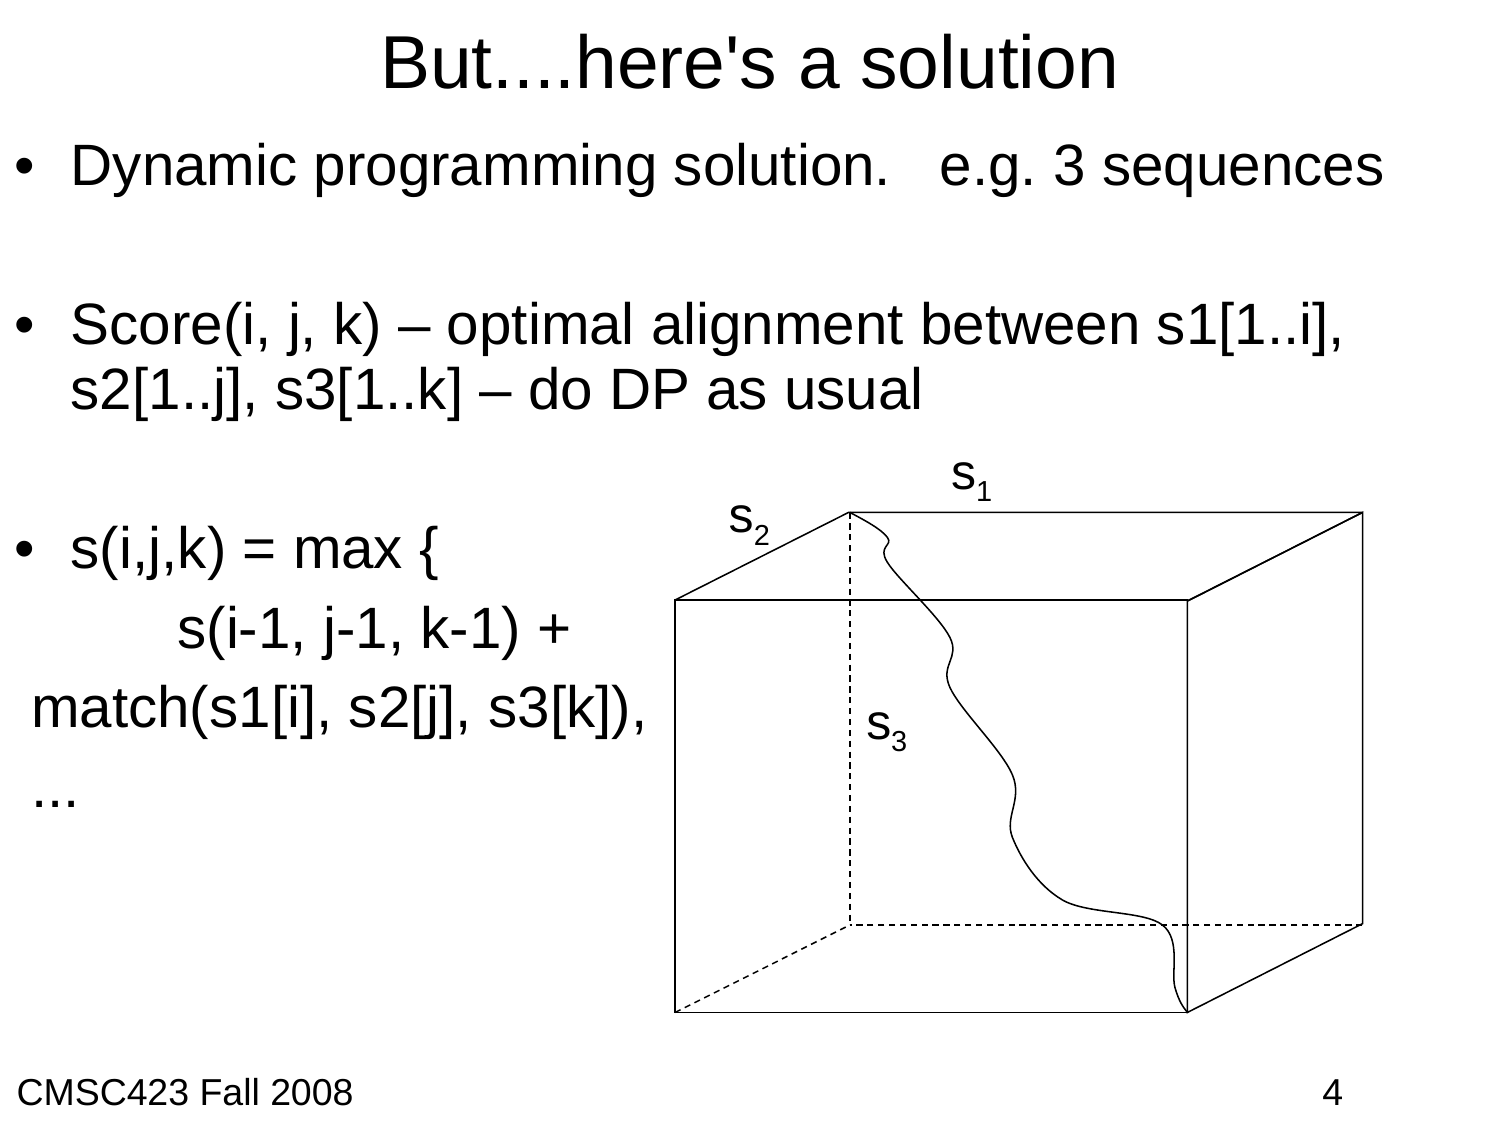

# But....here's a solution
Dynamic programming solution. e.g. 3 sequences
Score(i, j, k) – optimal alignment between s1[1..i], s2[1..j], s3[1..k] – do DP as usual
s(i,j,k) = max {
 s(i-1, j-1, k-1) +
 match(s1[i], s2[j], s3[k]),
 ...
s1
s2
s3
CMSC423 Fall 2008
4